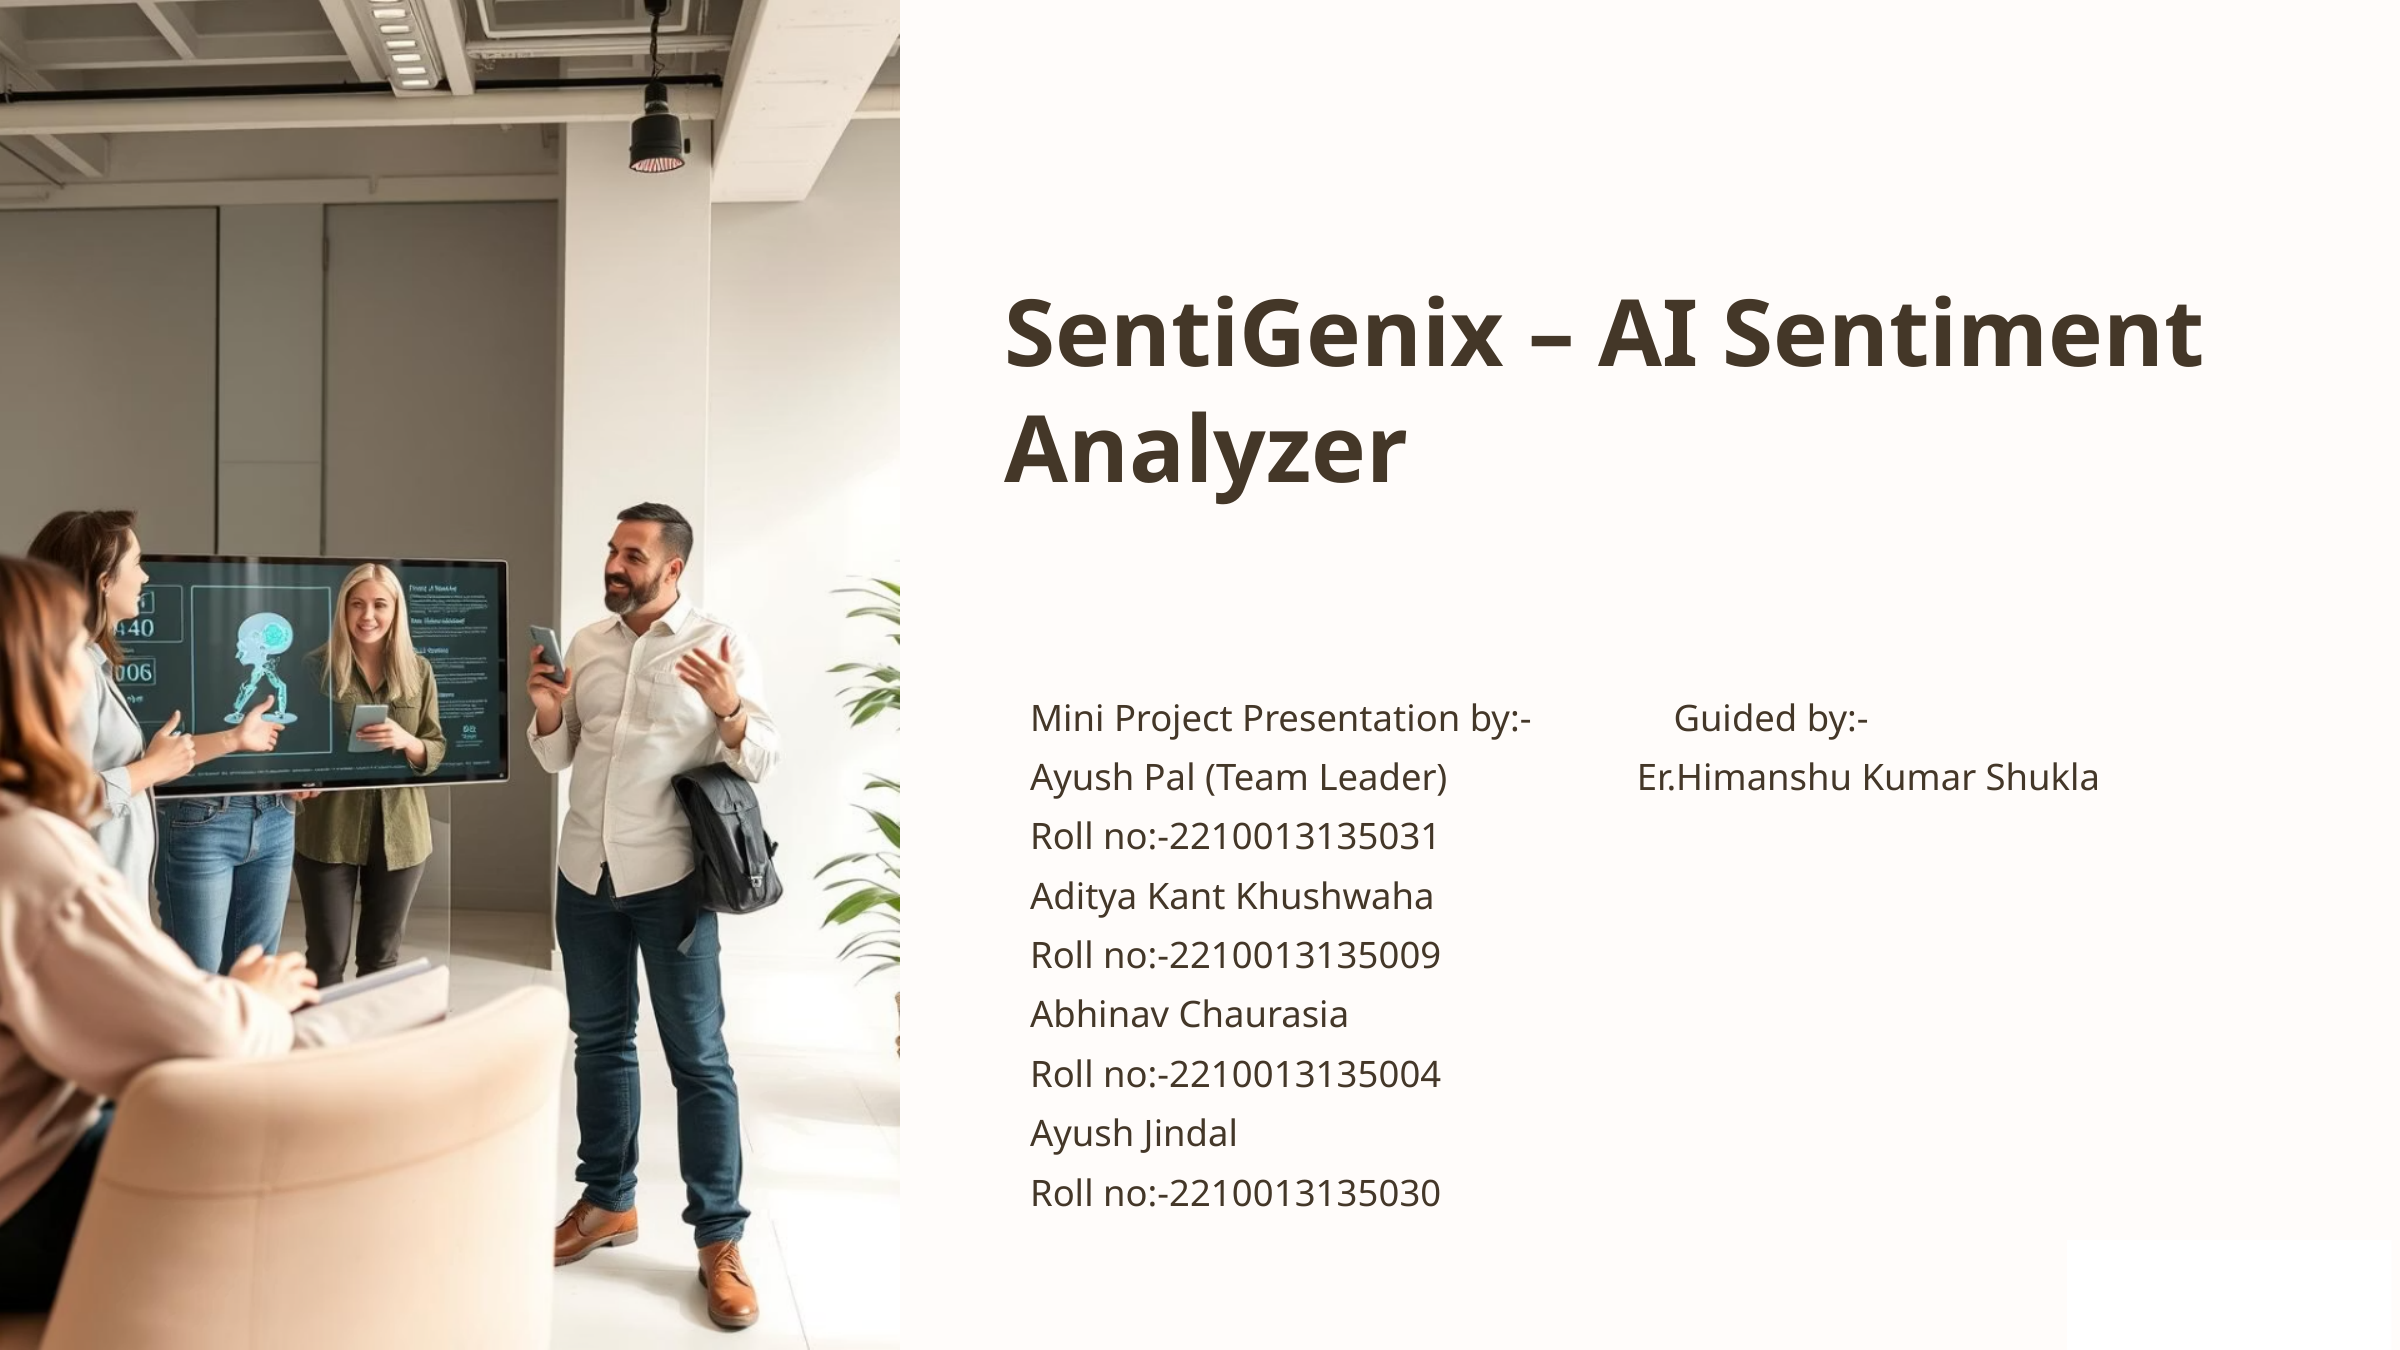

SentiGenix – AI Sentiment Analyzer
Mini Project Presentation by:- Guided by:-
Ayush Pal (Team Leader) Er.Himanshu Kumar Shukla
Roll no:-2210013135031
Aditya Kant Khushwaha
Roll no:-2210013135009
Abhinav Chaurasia
Roll no:-2210013135004
Ayush Jindal
Roll no:-2210013135030